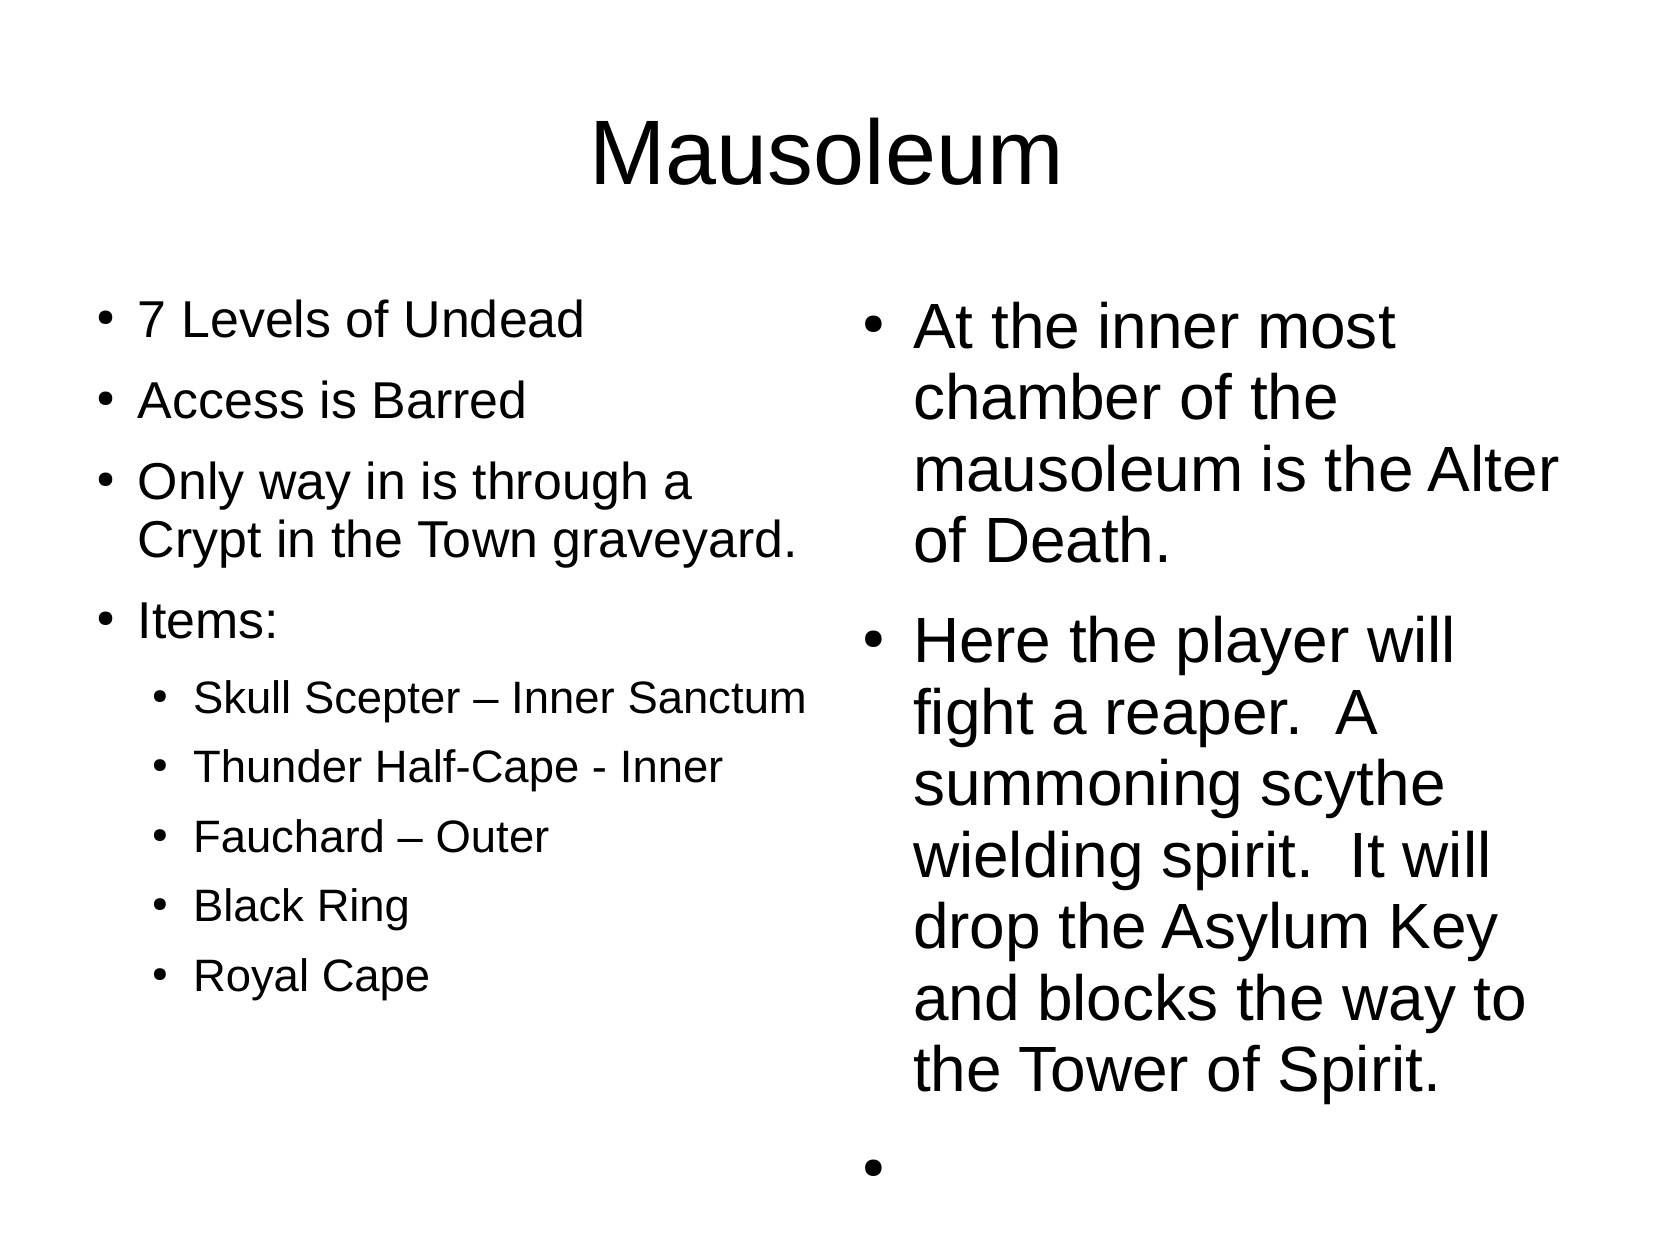

# Mausoleum
7 Levels of Undead
Access is Barred
Only way in is through a Crypt in the Town graveyard.
Items:
Skull Scepter – Inner Sanctum
Thunder Half-Cape - Inner
Fauchard – Outer
Black Ring
Royal Cape
At the inner most chamber of the mausoleum is the Alter of Death.
Here the player will fight a reaper. A summoning scythe wielding spirit. It will drop the Asylum Key and blocks the way to the Tower of Spirit.